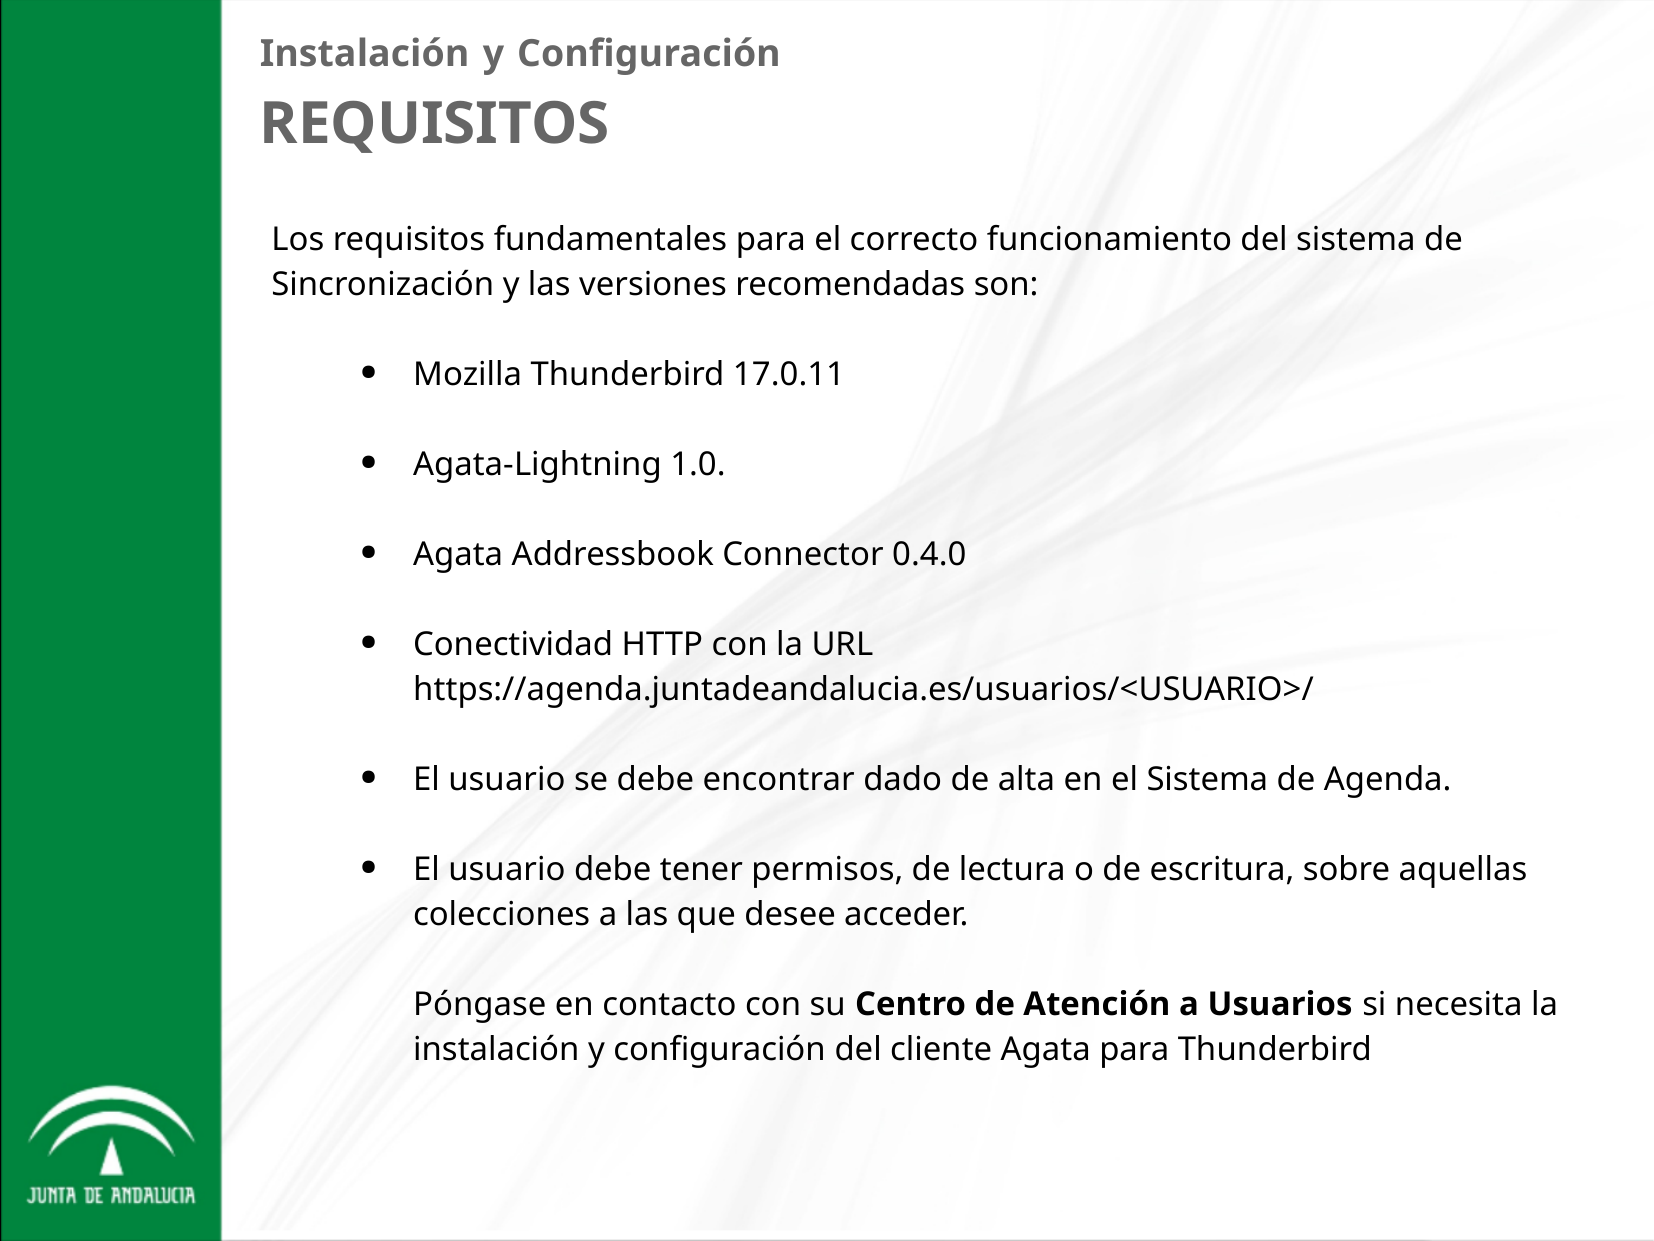

# Instalación y Configuración REQUISITOS
Los requisitos fundamentales para el correcto funcionamiento del sistema de
Sincronización y las versiones recomendadas son:
Mozilla Thunderbird 17.0.11
Agata-Lightning 1.0.
Agata Addressbook Connector 0.4.0
Conectividad HTTP con la URL https://agenda.juntadeandalucia.es/usuarios/<USUARIO>/
El usuario se debe encontrar dado de alta en el Sistema de Agenda.
El usuario debe tener permisos, de lectura o de escritura, sobre aquellas colecciones a las que desee acceder.
Póngase en contacto con su Centro de Atención a Usuarios si necesita la instalación y configuración del cliente Agata para Thunderbird